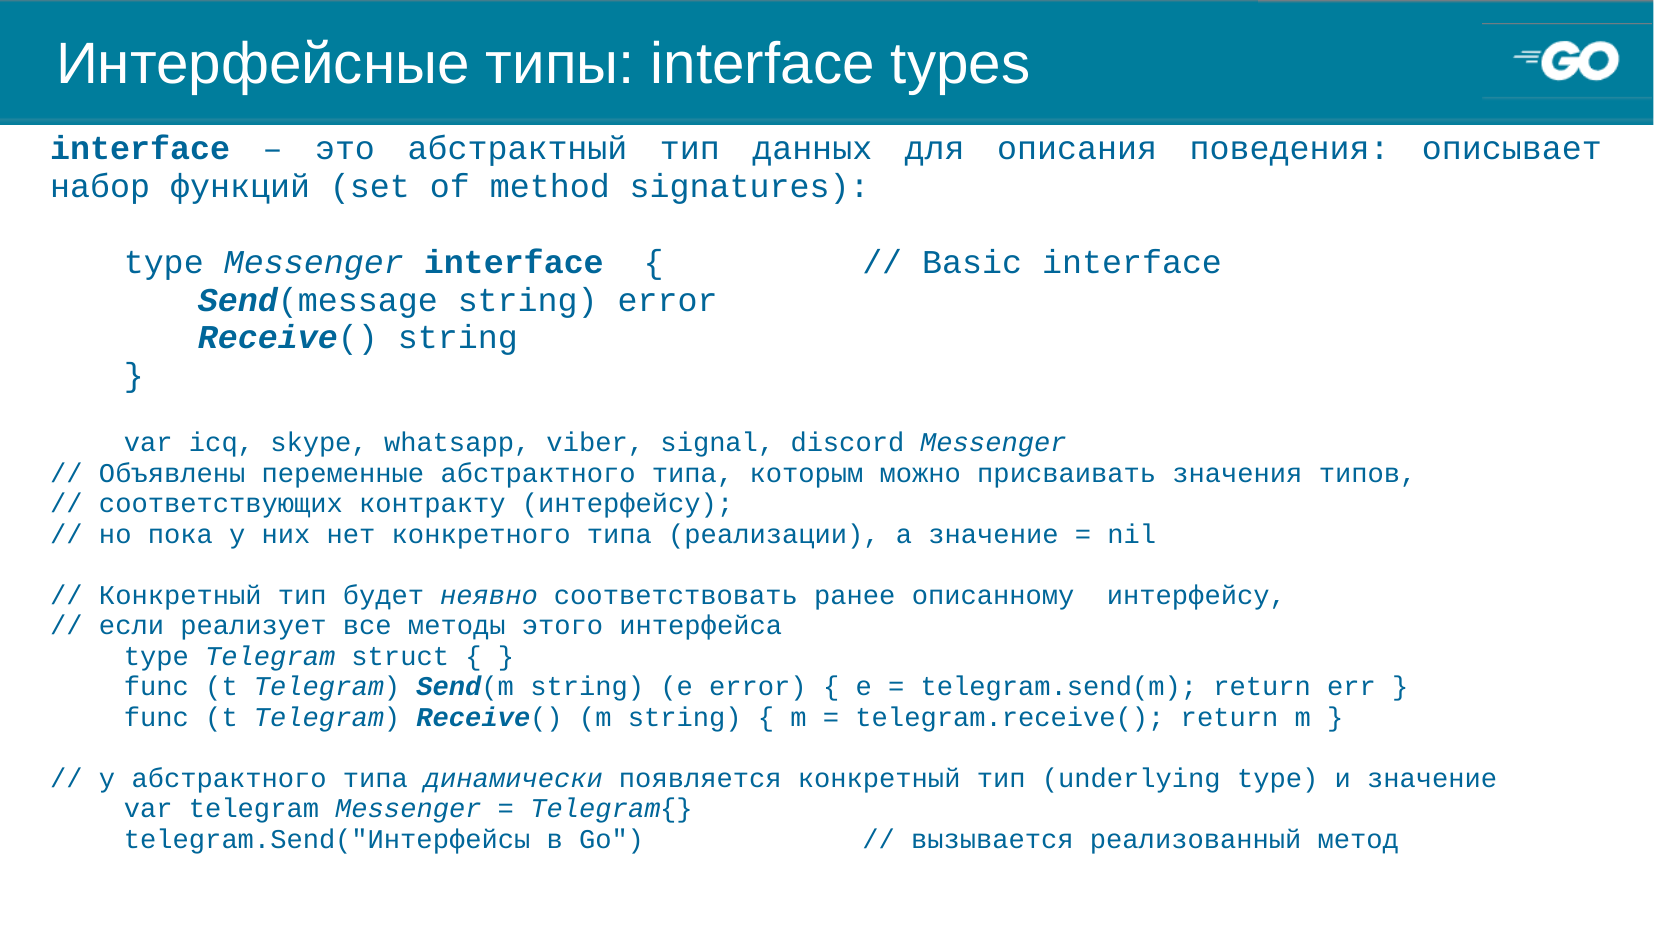

Интерфейсные типы: interface types
interface – это абстрактный тип данных для описания поведения: описывает набор функций (set of method signatures):
	type Messenger interface {			// Basic interface
		Send(message string) error
		Receive() string
	}
	var icq, skype, whatsapp, viber, signal, discord Messenger
// Объявлены переменные абстрактного типа, которым можно присваивать значения типов,
// соответствующих контракту (интерфейсу);
// но пока у них нет конкретного типа (реализации), а значение = nil
// Конкретный тип будет неявно соответствовать ранее описанному интерфейсу,
// если реализует все методы этого интерфейса
	type Telegram struct { }
	func (t Telegram) Send(m string) (e error) { e = telegram.send(m); return err }
	func (t Telegram) Receive() (m string) { m = telegram.receive(); return m }
// у абстрактного типа динамически появляется конкретный тип (underlying type) и значение
	var telegram Messenger = Telegram{}
	telegram.Send("Интерфейсы в Go")			// вызывается реализованный метод